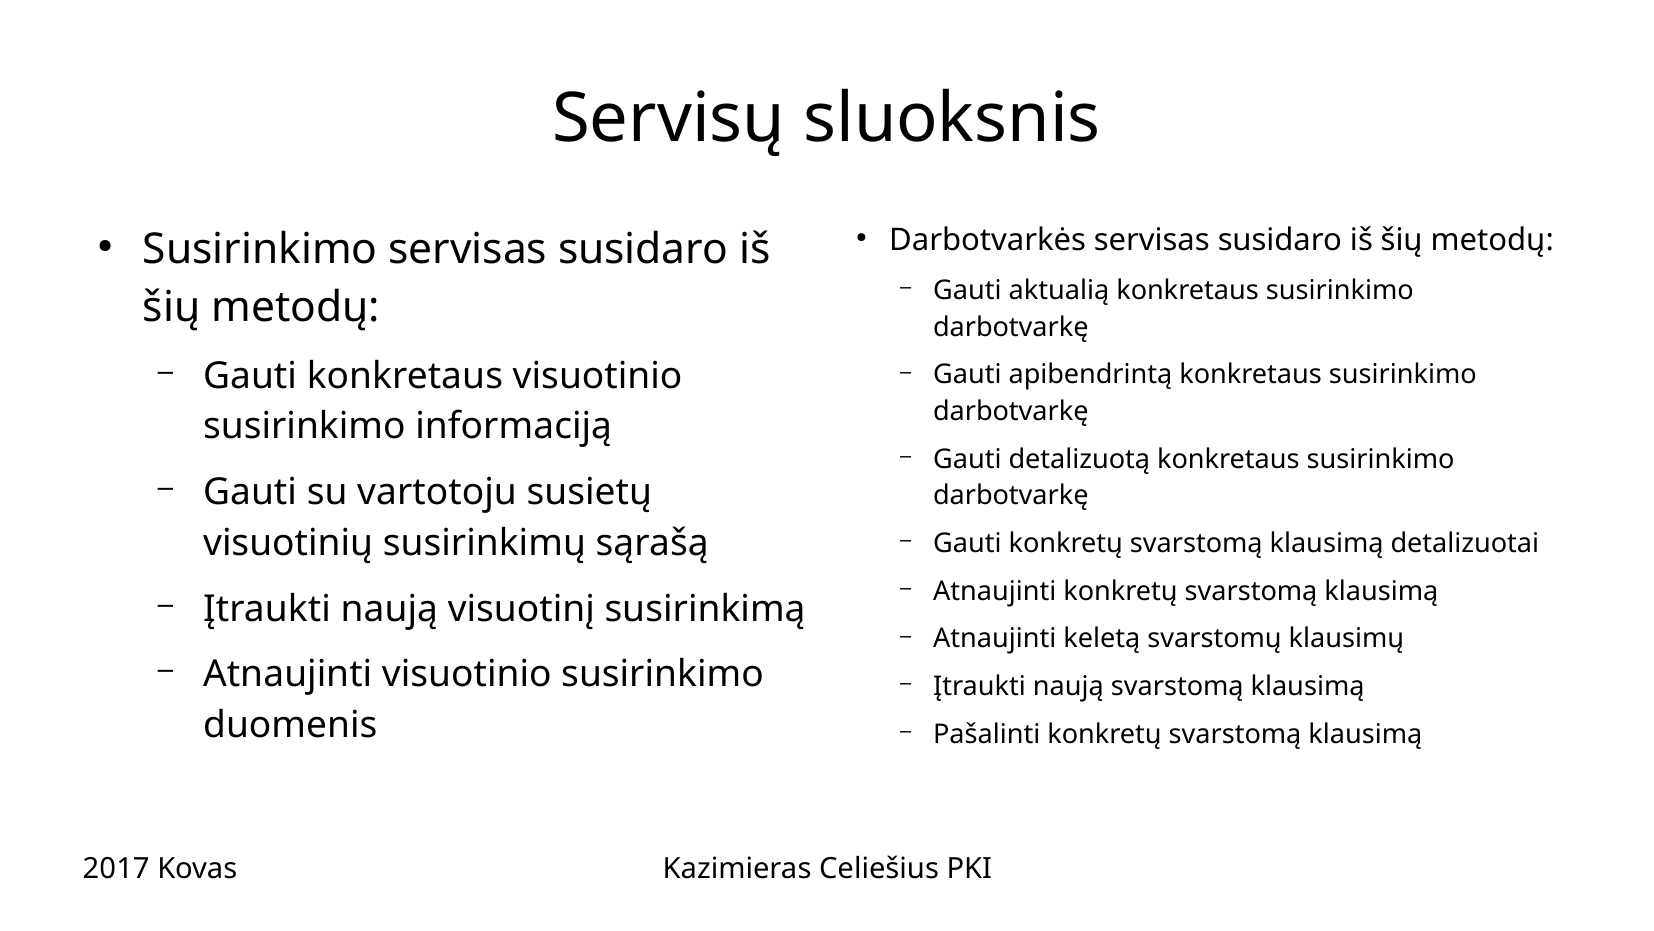

# Servisų sluoksnis
Susirinkimo servisas susidaro iš šių metodų:
Gauti konkretaus visuotinio susirinkimo informaciją
Gauti su vartotoju susietų visuotinių susirinkimų sąrašą
Įtraukti naują visuotinį susirinkimą
Atnaujinti visuotinio susirinkimo duomenis
Darbotvarkės servisas susidaro iš šių metodų:
Gauti aktualią konkretaus susirinkimo darbotvarkę
Gauti apibendrintą konkretaus susirinkimo darbotvarkę
Gauti detalizuotą konkretaus susirinkimo darbotvarkę
Gauti konkretų svarstomą klausimą detalizuotai
Atnaujinti konkretų svarstomą klausimą
Atnaujinti keletą svarstomų klausimų
Įtraukti naują svarstomą klausimą
Pašalinti konkretų svarstomą klausimą
2017 Kovas
Kazimieras Celiešius PKI